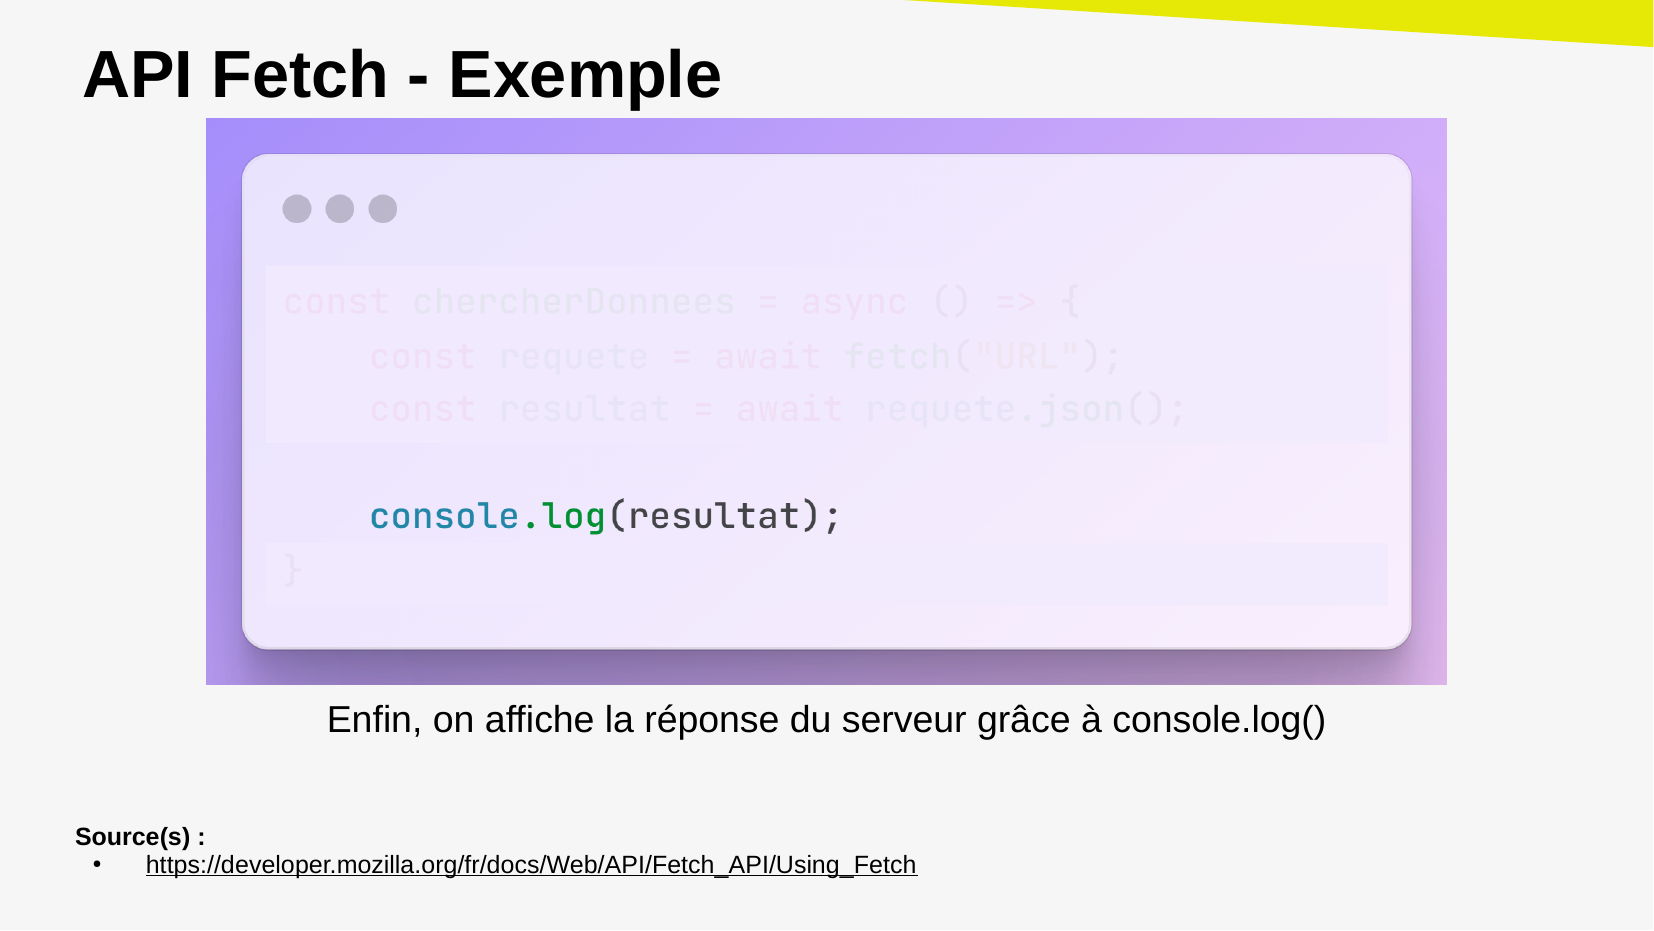

# API Fetch - Exemple
Enfin, on affiche la réponse du serveur grâce à console.log()
Source(s) :
https://developer.mozilla.org/fr/docs/Web/API/Fetch_API/Using_Fetch